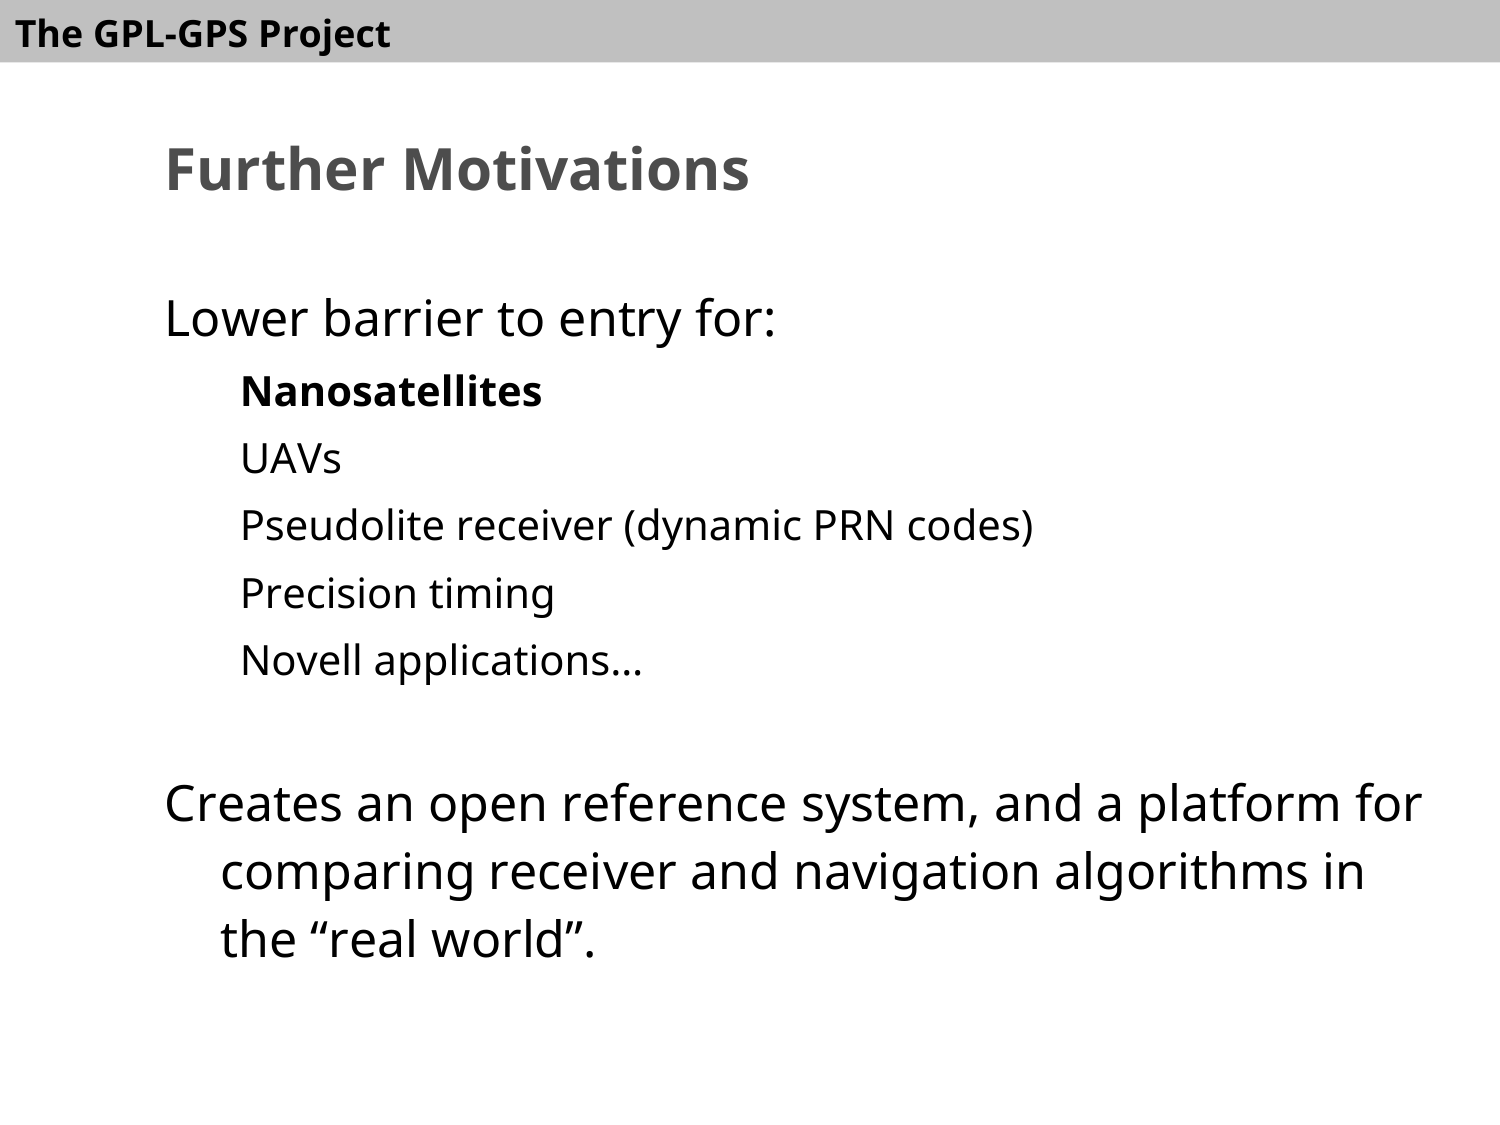

# Further Motivations
Lower barrier to entry for:
Nanosatellites
UAVs
Pseudolite receiver (dynamic PRN codes)
Precision timing
Novell applications…
Creates an open reference system, and a platform for comparing receiver and navigation algorithms in the “real world”.